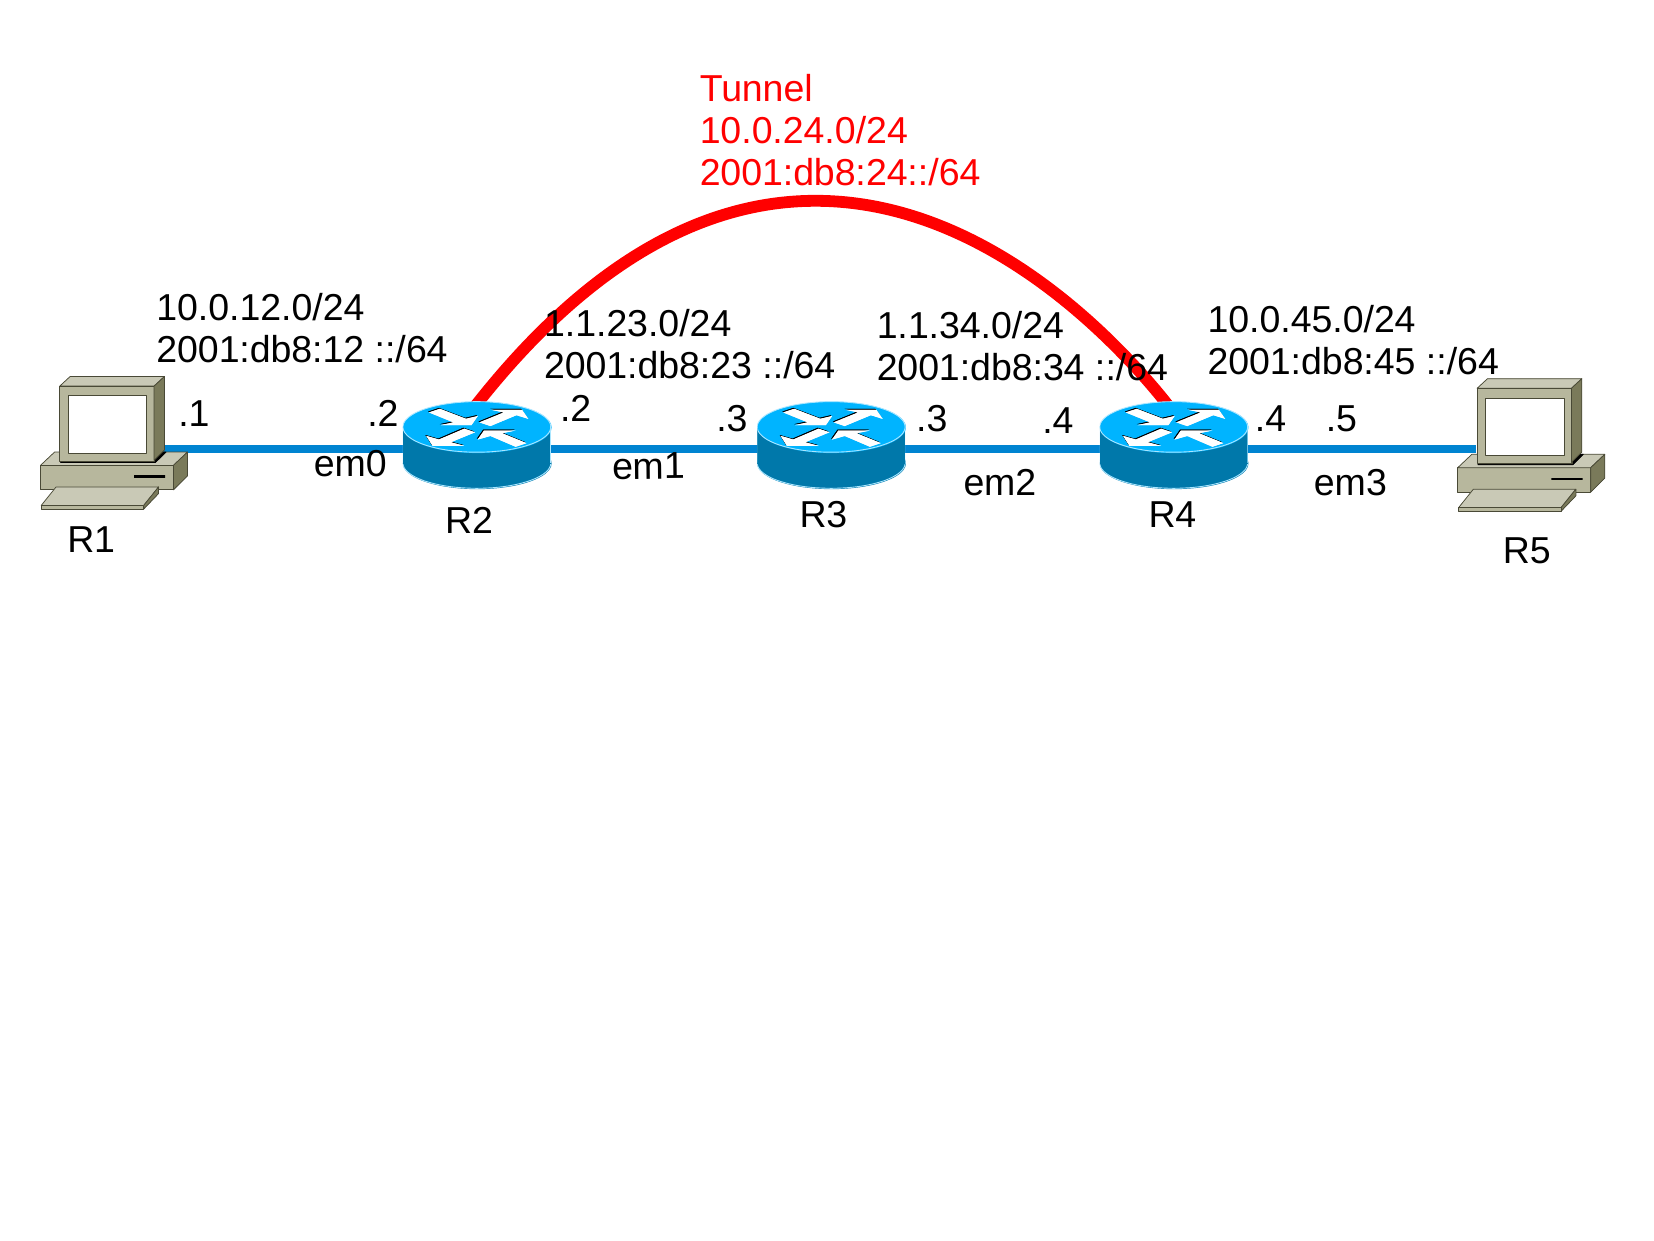

Tunnel
10.0.24.0/24
2001:db8:24::/64
10.0.12.0/24
2001:db8:12 ::/64
10.0.45.0/24
2001:db8:45 ::/64
1.1.23.0/24
2001:db8:23 ::/64
1.1.34.0/24
2001:db8:34 ::/64
.2
.1
.2
.3
.3
.4
.5
.4
em0
em1
em2
em3
R3
R4
R2
R1
R5